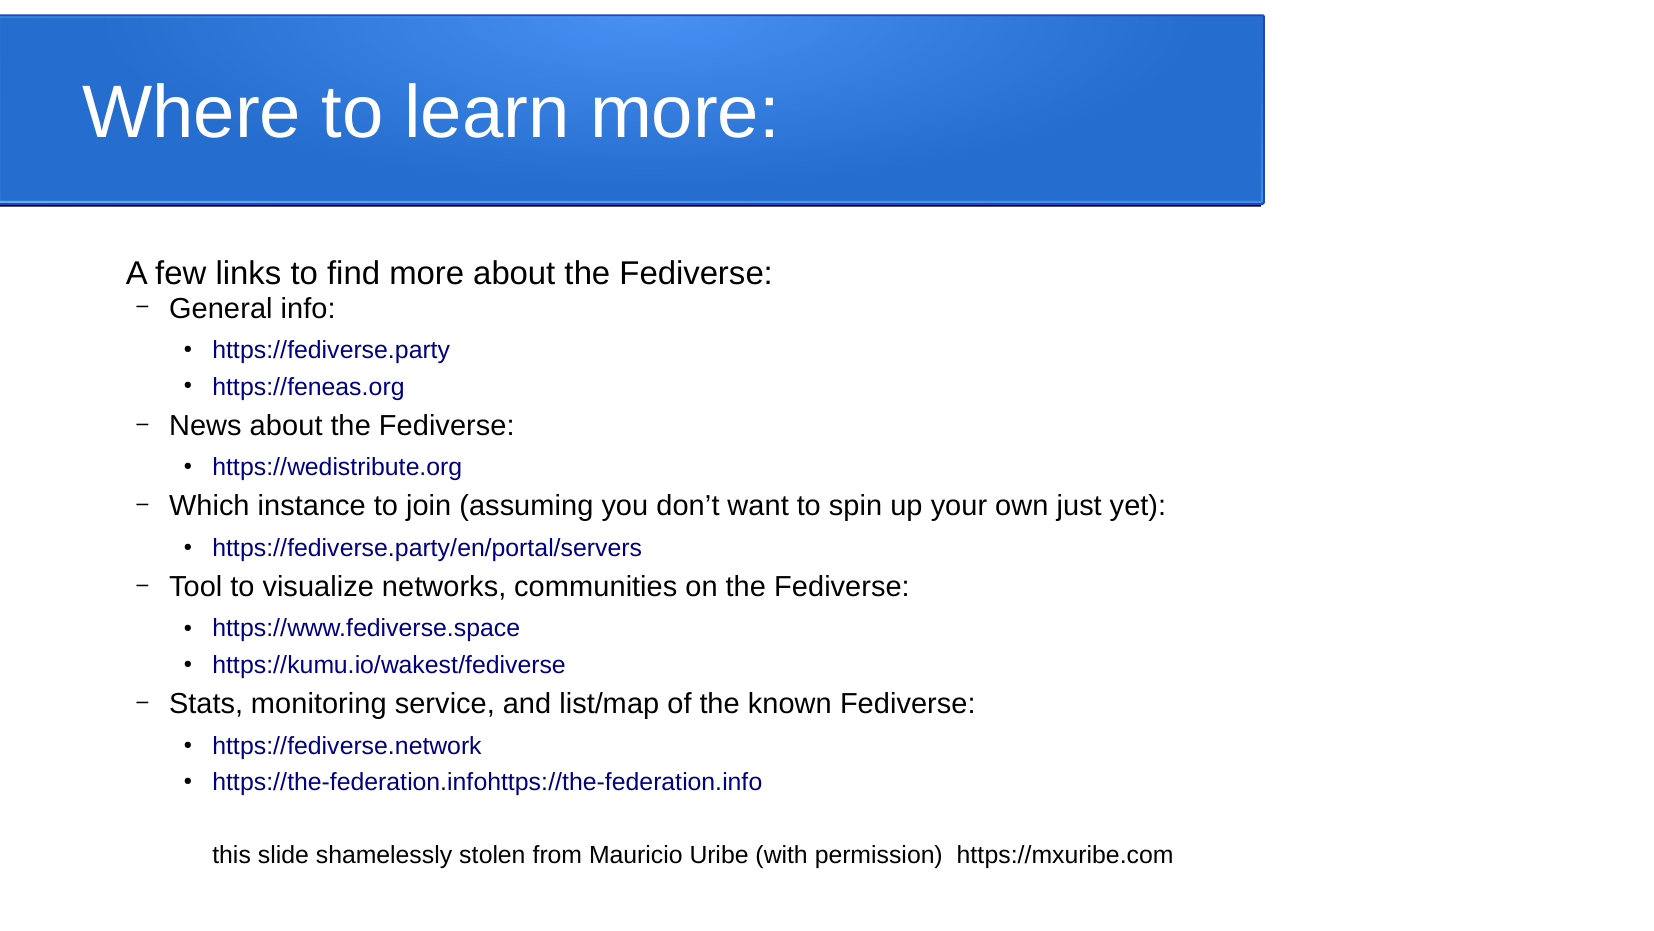

# Where to learn more:
A few links to find more about the Fediverse:
General info:
https://fediverse.party
https://feneas.org
News about the Fediverse:
https://wedistribute.org
Which instance to join (assuming you don’t want to spin up your own just yet):
https://fediverse.party/en/portal/servers
Tool to visualize networks, communities on the Fediverse:
https://www.fediverse.space
https://kumu.io/wakest/fediverse
Stats, monitoring service, and list/map of the known Fediverse:
https://fediverse.network
https://the-federation.infohttps://the-federation.info
this slide shamelessly stolen from Mauricio Uribe (with permission) https://mxuribe.com